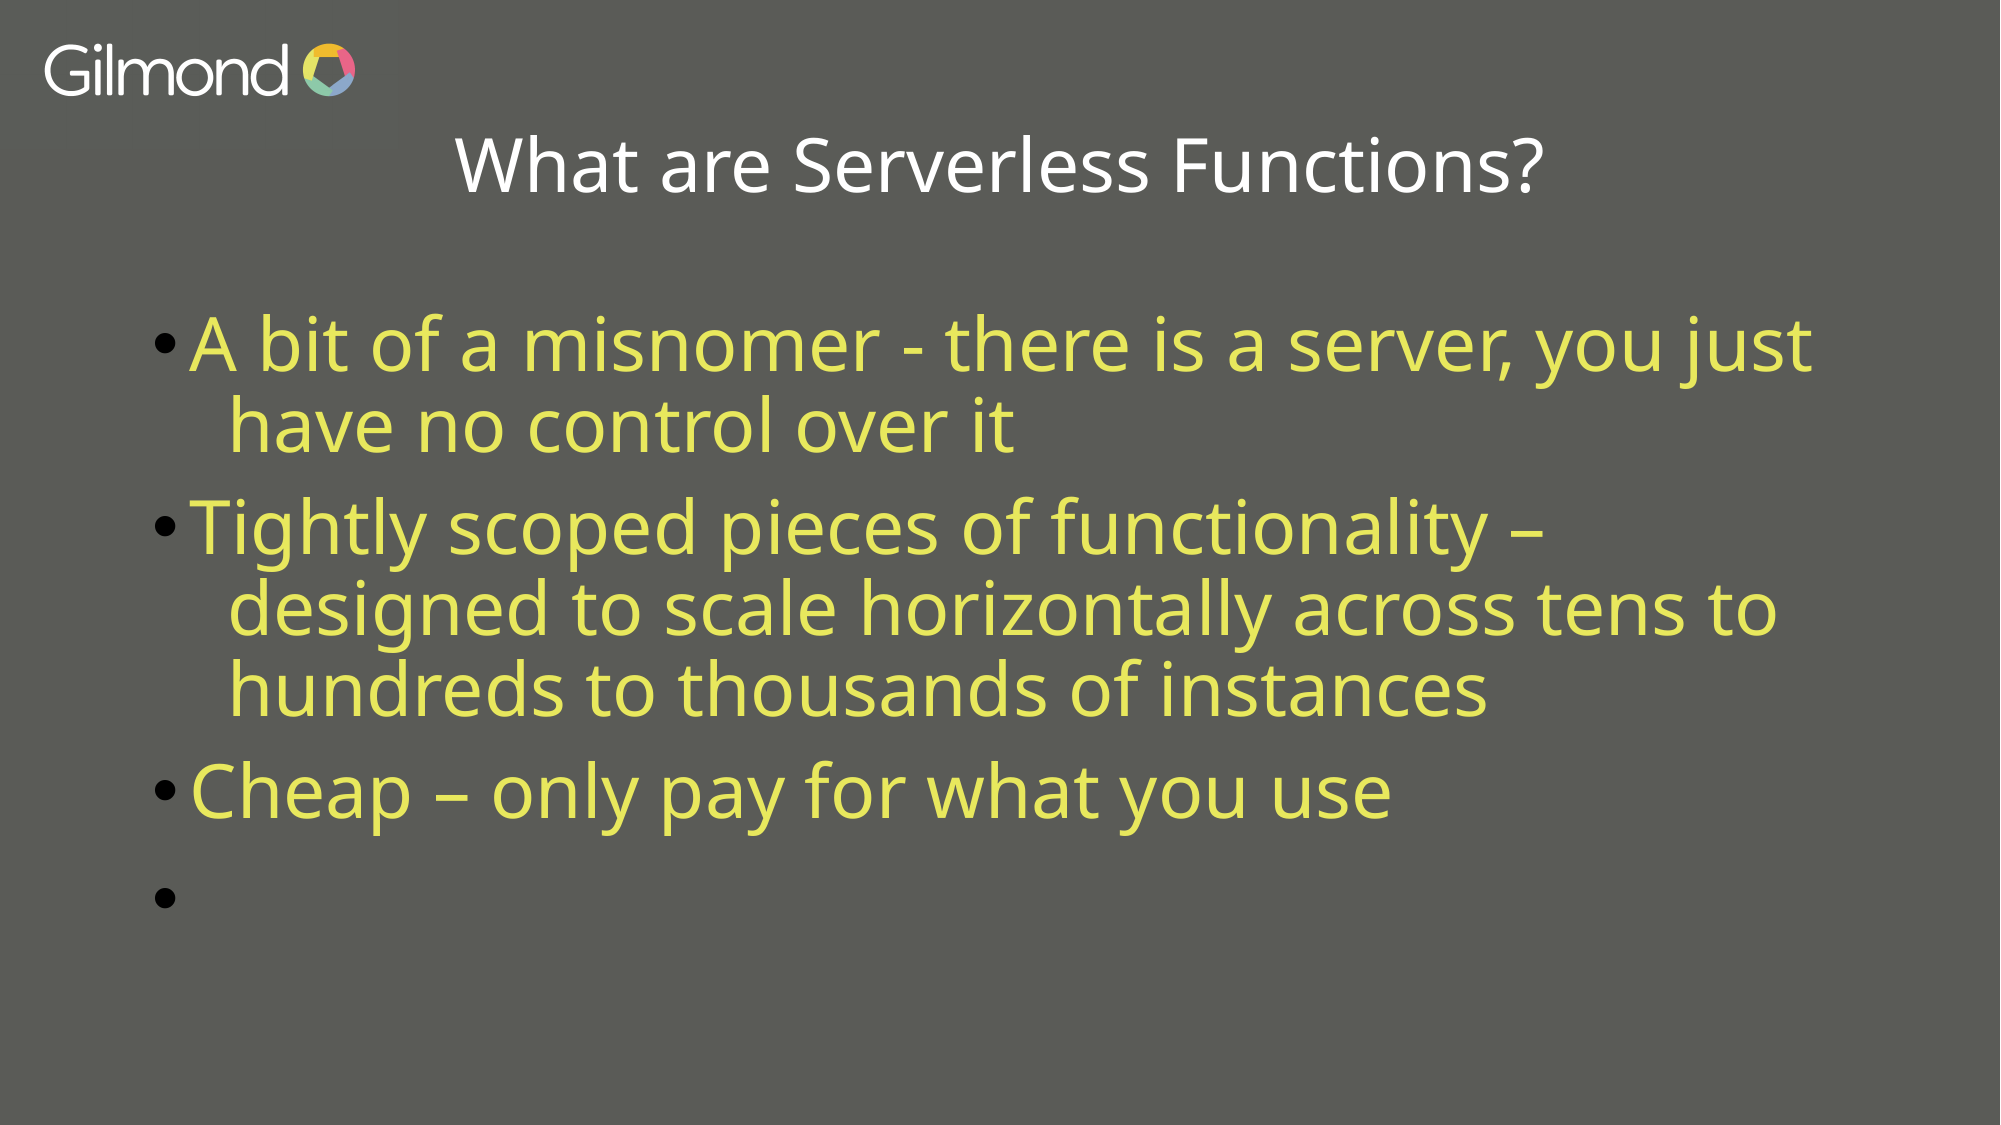

# What are Serverless Functions?
A bit of a misnomer - there is a server, you just have no control over it
Tightly scoped pieces of functionality – designed to scale horizontally across tens to hundreds to thousands of instances
Cheap – only pay for what you use